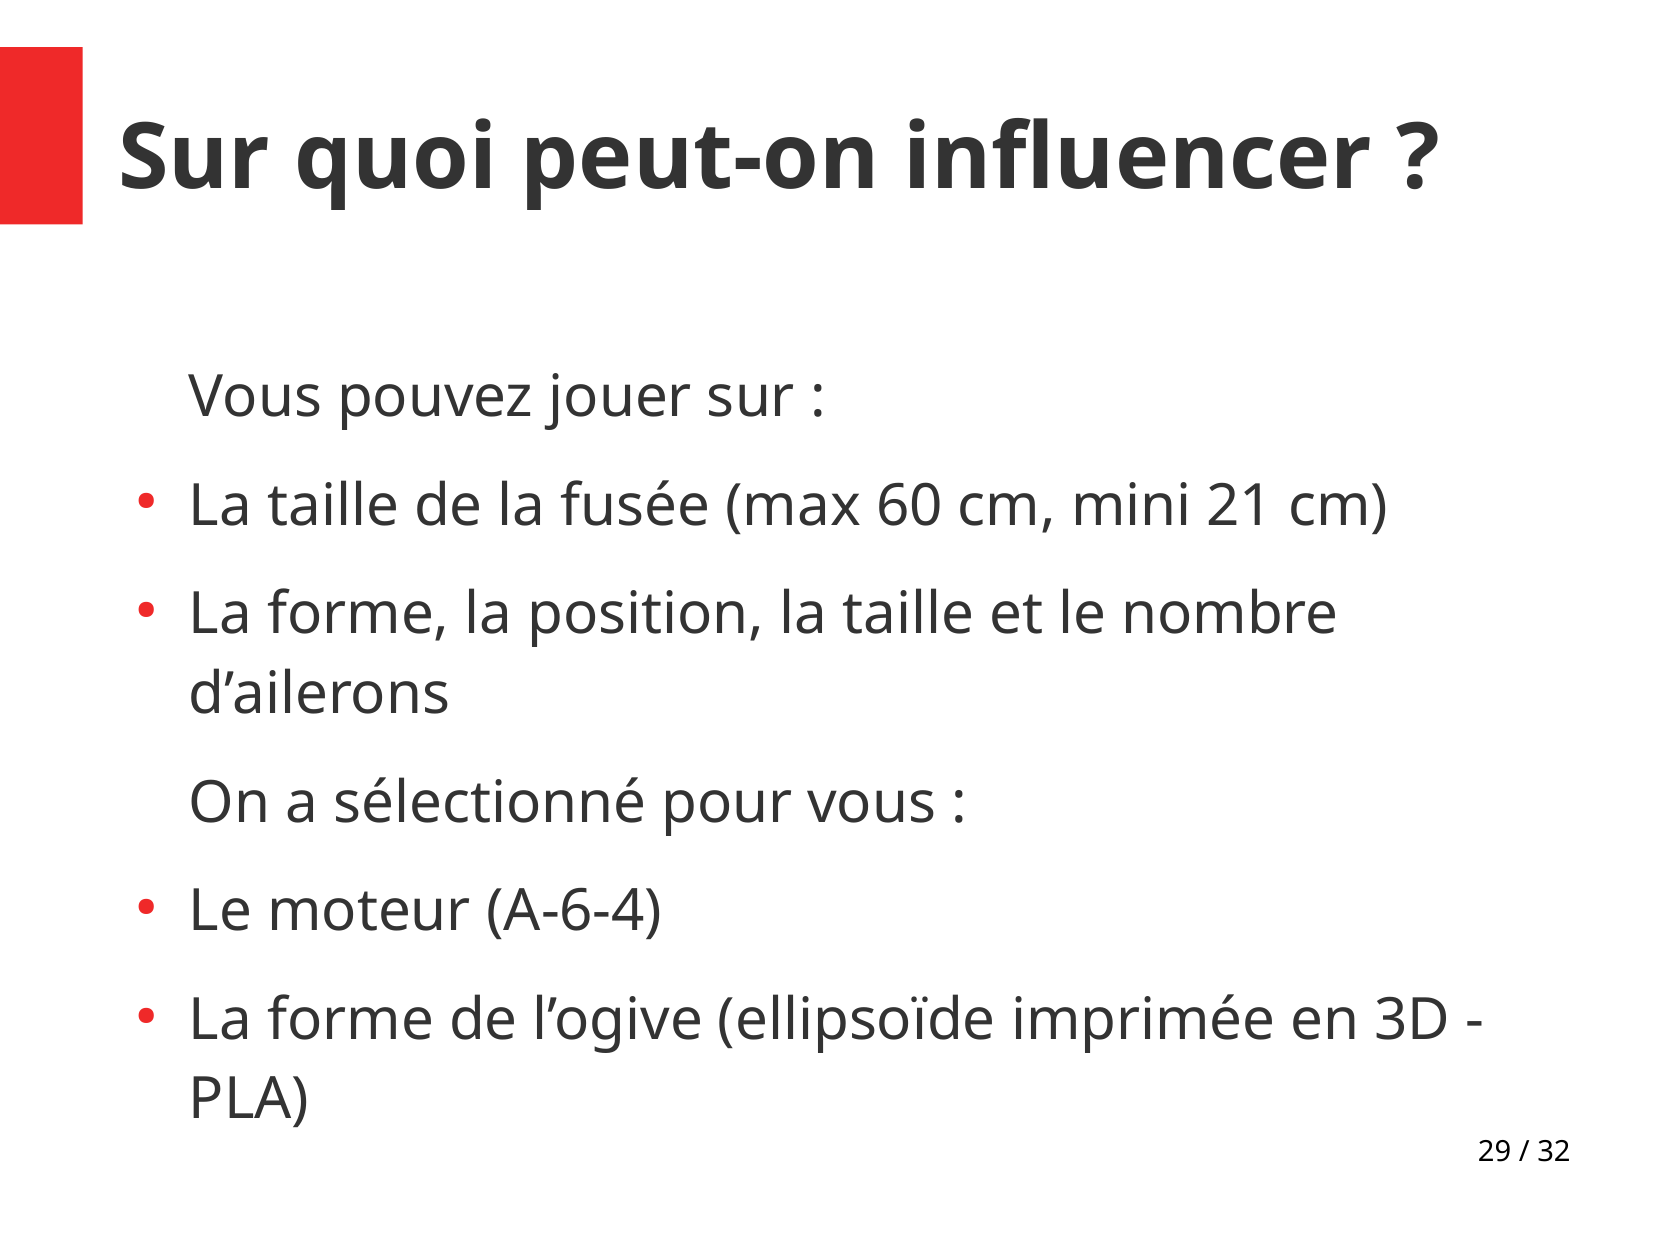

# Sur quoi peut-on influencer ?
Vous pouvez jouer sur :
La taille de la fusée (max 60 cm, mini 21 cm)
La forme, la position, la taille et le nombre d’ailerons
On a sélectionné pour vous :
Le moteur (A-6-4)
La forme de l’ogive (ellipsoïde imprimée en 3D - PLA)
29